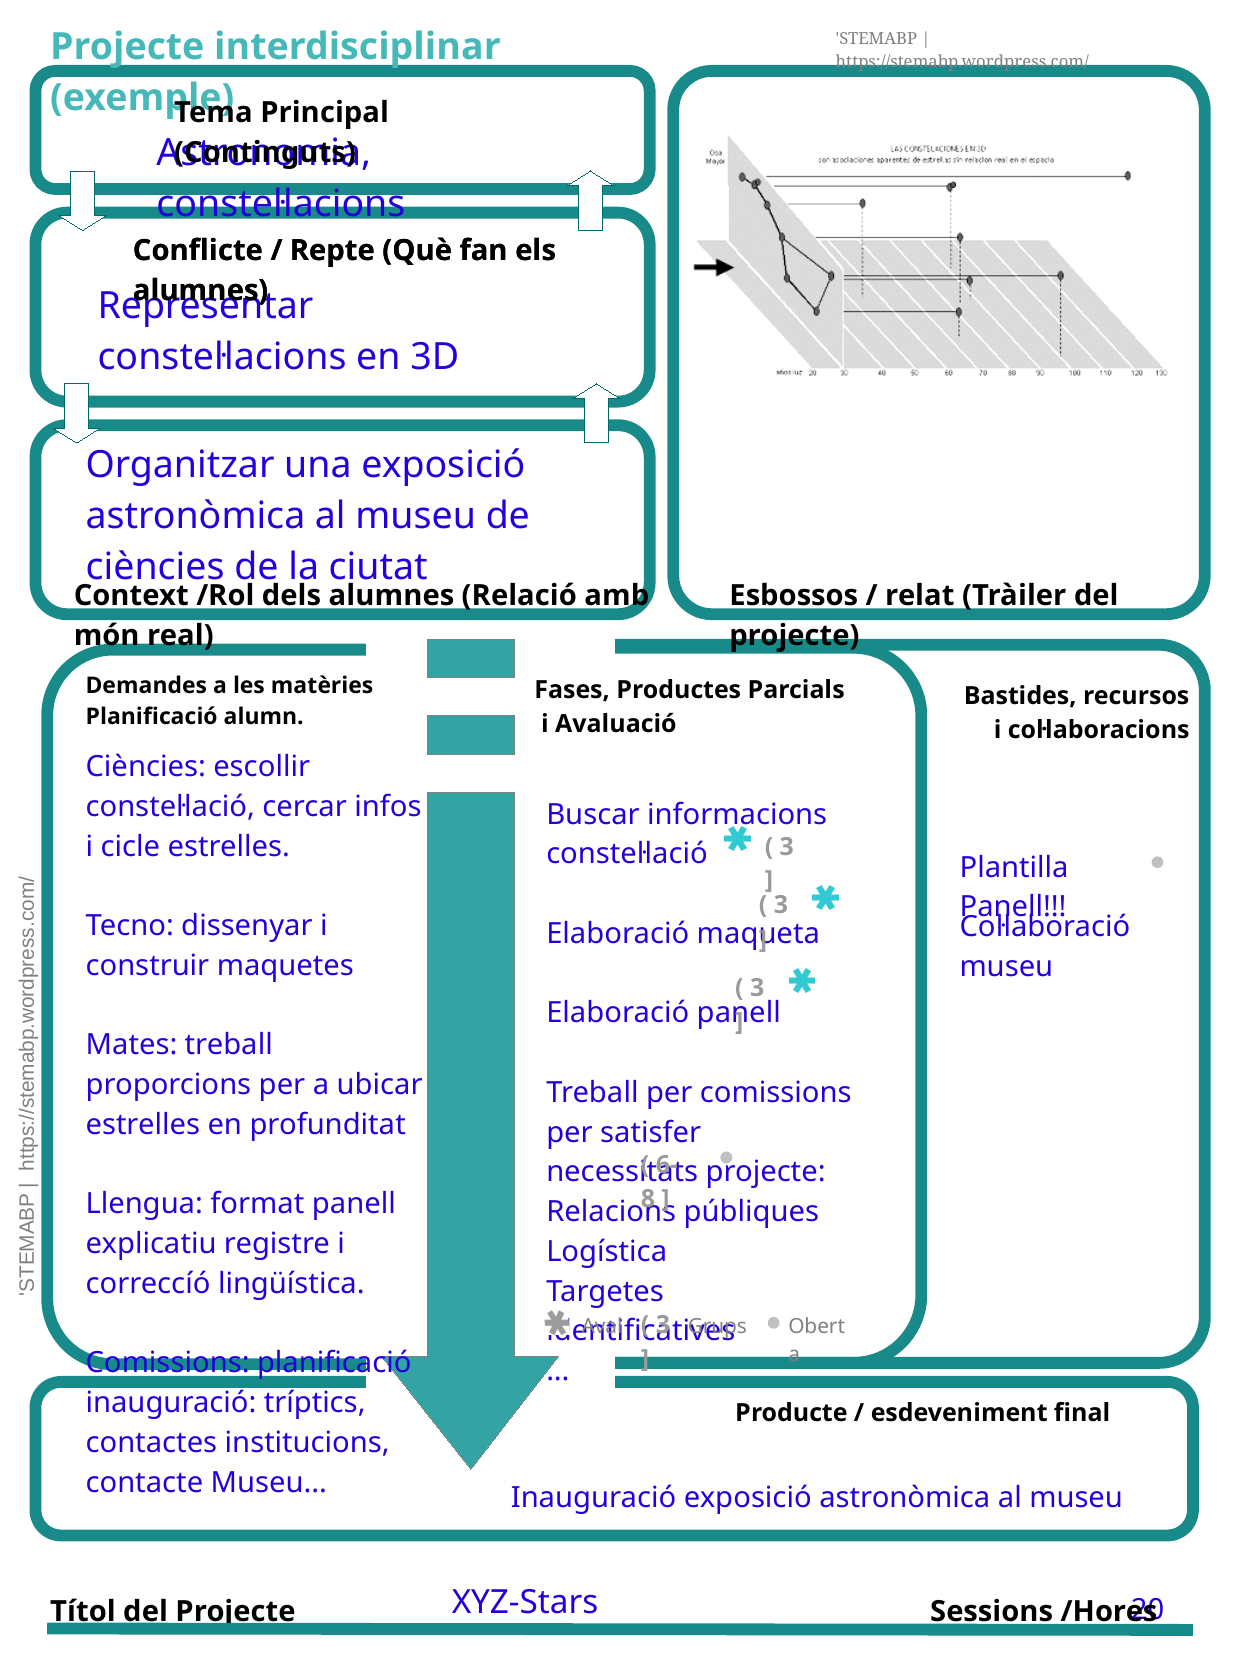

Projecte interdisciplinar (exemple)
'STEMABP | https://stemabp.wordpress.com/
Tema Principal (Continguts)
Astronomia, constel·lacions
Conflicte / Repte (Què fan els alumnes)
Conflicte / Repte (Què fan els alumnes)
Representar constel·lacions en 3D
Organitzar una exposició astronòmica al museu de ciències de la ciutat
Context /Rol dels alumnes (Relació amb món real)
Esbossos / relat (Tràiler del projecte)
Demandes a les matèries
Planificació alumn.
Fases, Productes Parcials
 i Avaluació
Bastides, recursos
i col·laboracions
Ciències: escollir constel·lació, cercar infos i cicle estrelles.
Tecno: dissenyar i construir maquetes
Mates: treball proporcions per a ubicar estrelles en profunditat
Llengua: format panell explicatiu registre i correccíó lingüística.
Comissions: planificació inauguració: tríptics, contactes institucions, contacte Museu...
Buscar informacions constel·lació
Elaboració maqueta
Elaboració panell
Treball per comissions per satisfer necessitats projecte:
Relacions públiques
Logística
Targetes identificatives
...
( 3 ]
Plantilla Panell!!!
( 3 ]
'STEMABP | https://stemabp.wordpress.com/
Col·laboració museu
( 3 ]
( 6-8 ]
( 3 ]
Aval
Grups
Oberta
Producte / esdeveniment final
Inauguració exposició astronòmica al museu
XYZ-Stars
20
Títol del Projecte
Sessions /Hores